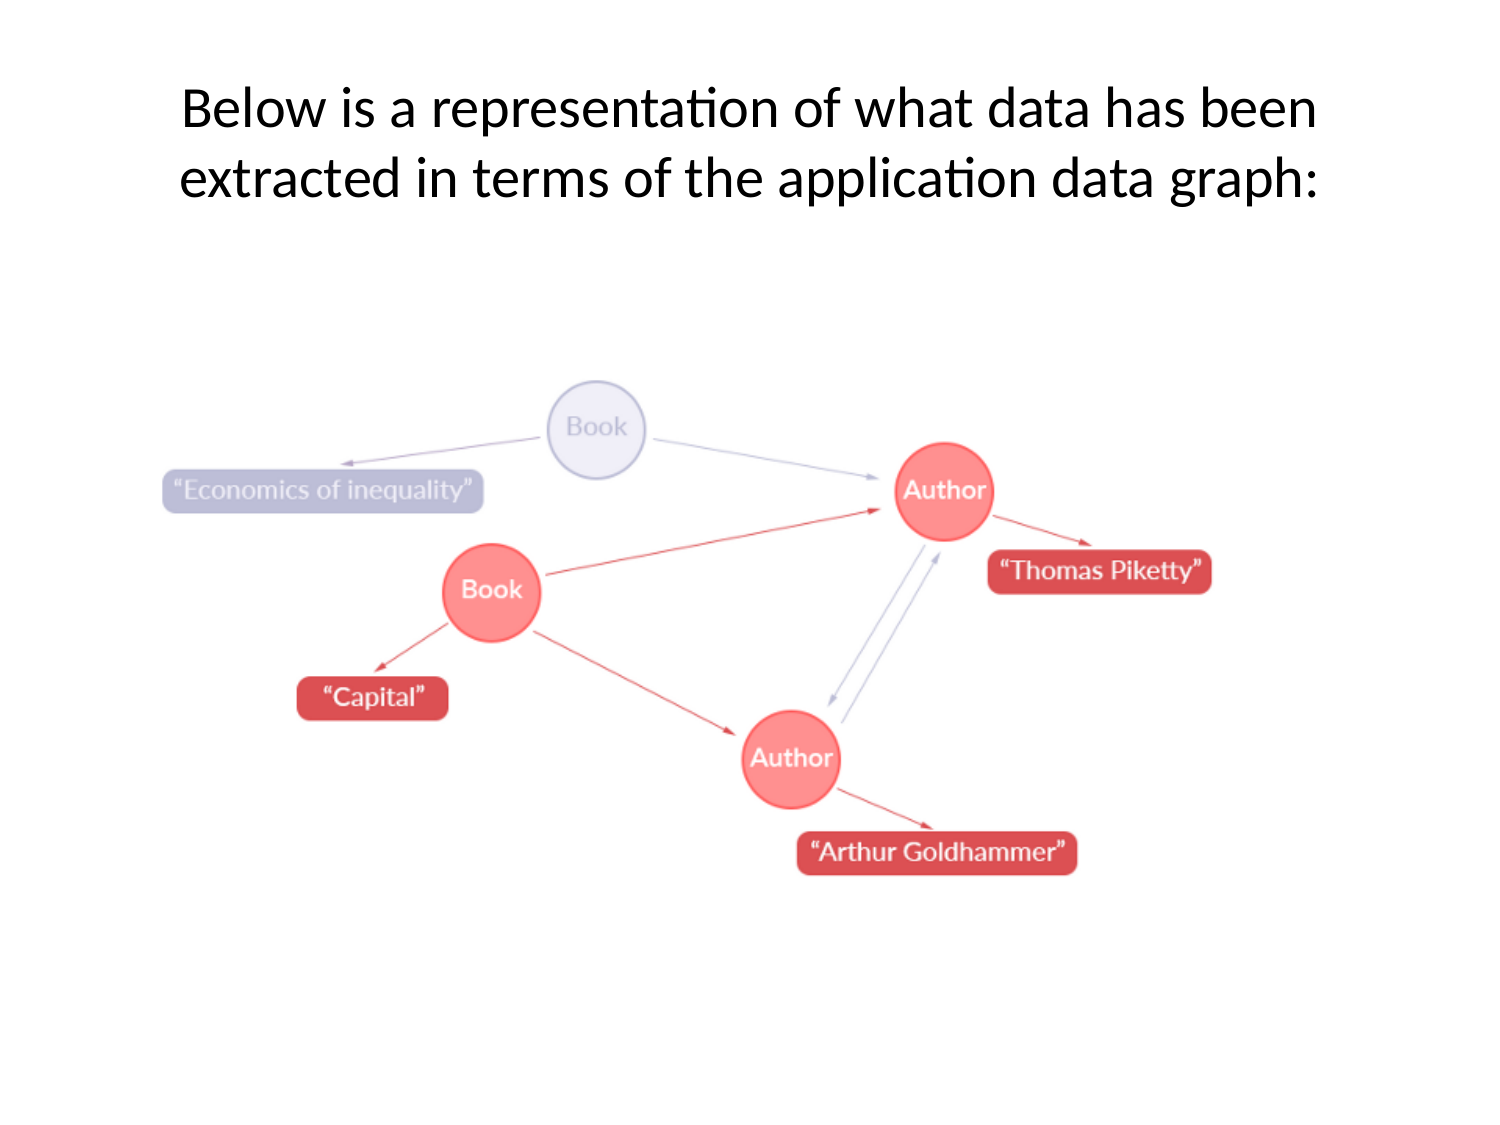

# Below is a representation of what data has been extracted in terms of the application data graph: